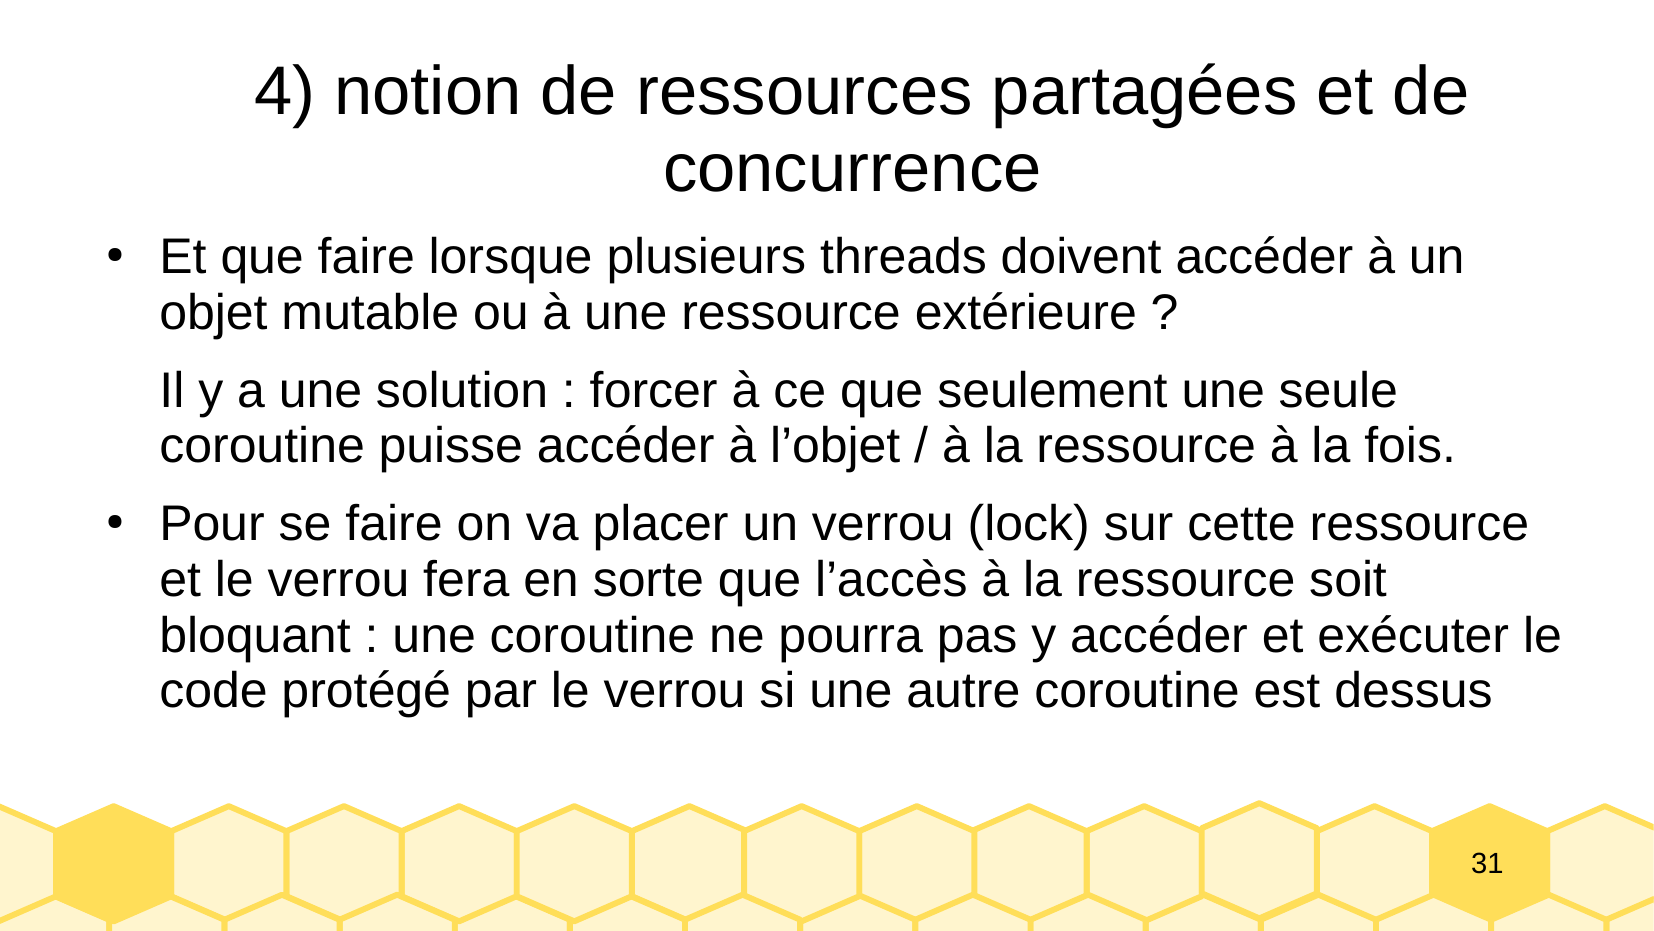

4) notion de ressources partagées et de concurrence
# Et que faire lorsque plusieurs threads doivent accéder à un objet mutable ou à une ressource extérieure ?
Il y a une solution : forcer à ce que seulement une seule coroutine puisse accéder à l’objet / à la ressource à la fois.
Pour se faire on va placer un verrou (lock) sur cette ressource et le verrou fera en sorte que l’accès à la ressource soit bloquant : une coroutine ne pourra pas y accéder et exécuter le code protégé par le verrou si une autre coroutine est dessus